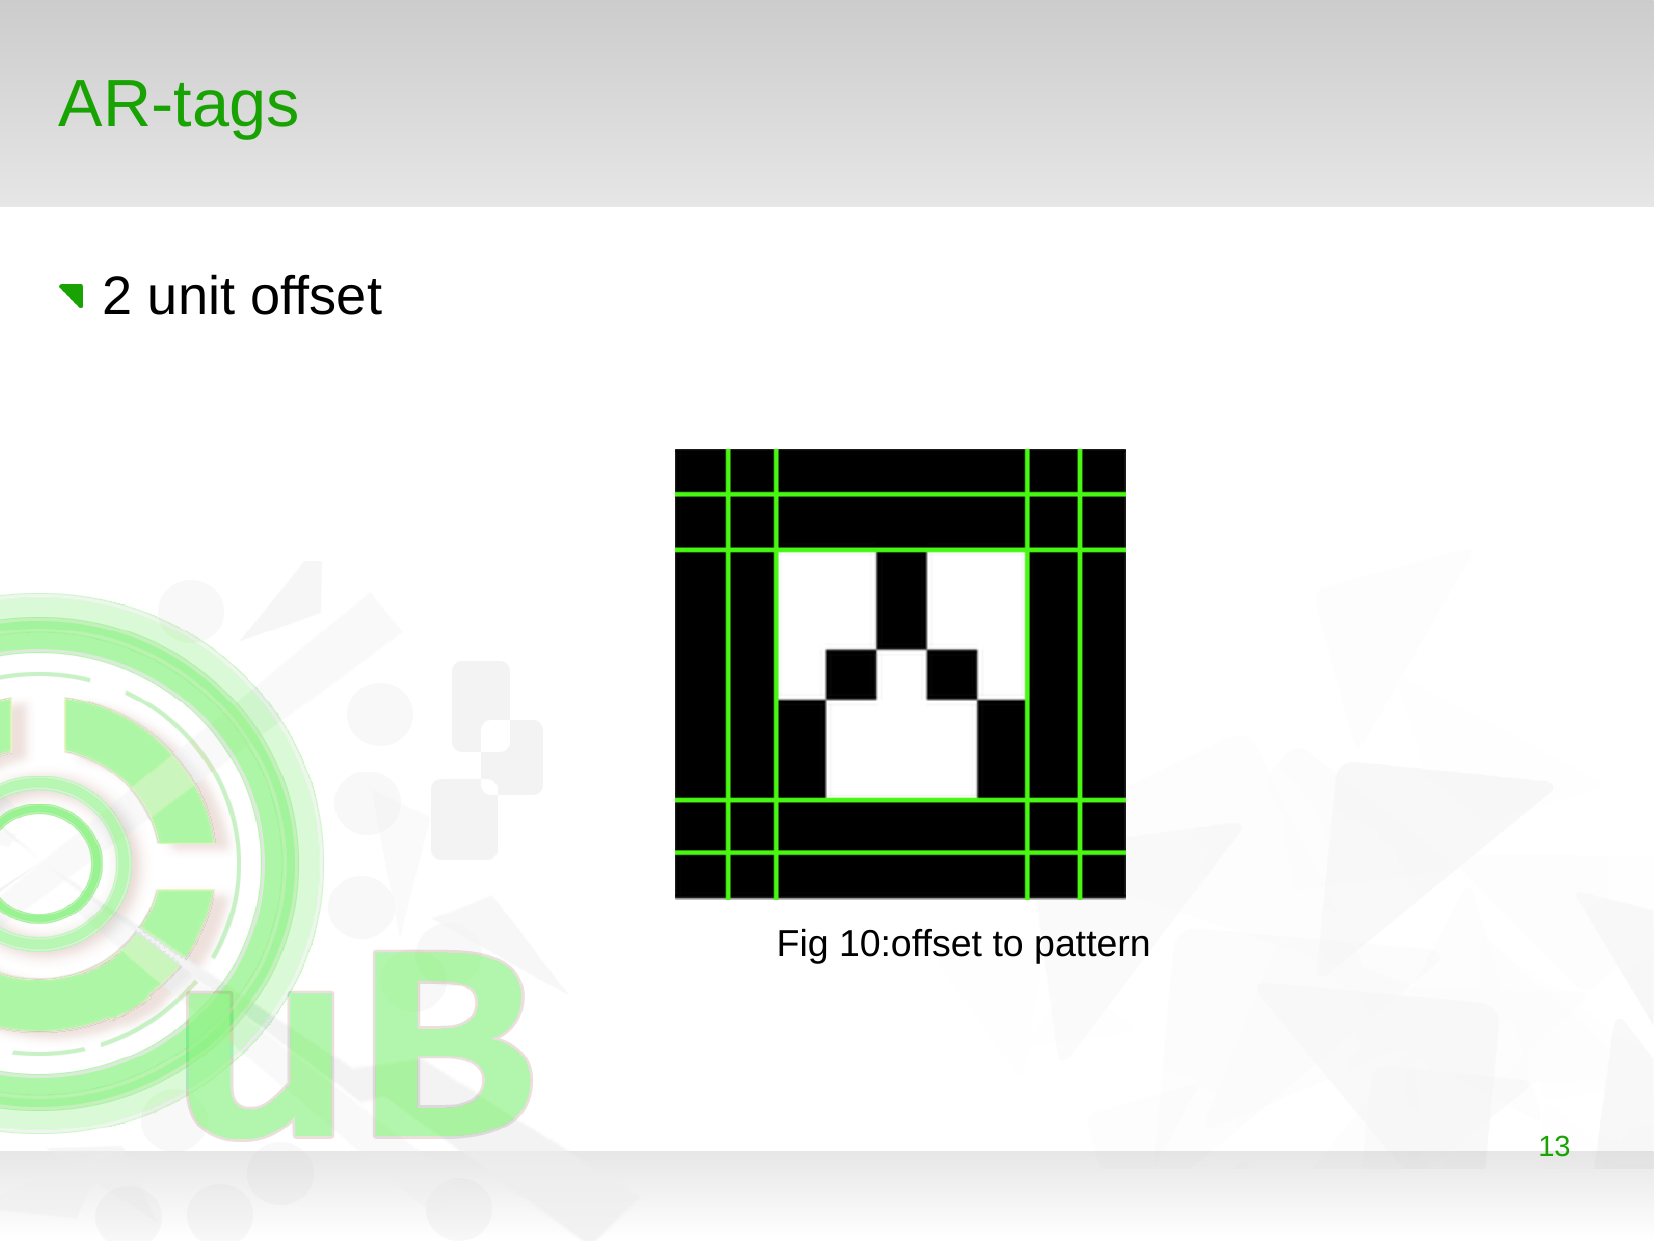

# AR-tags
2 unit offset
Fig 10:offset to pattern
13